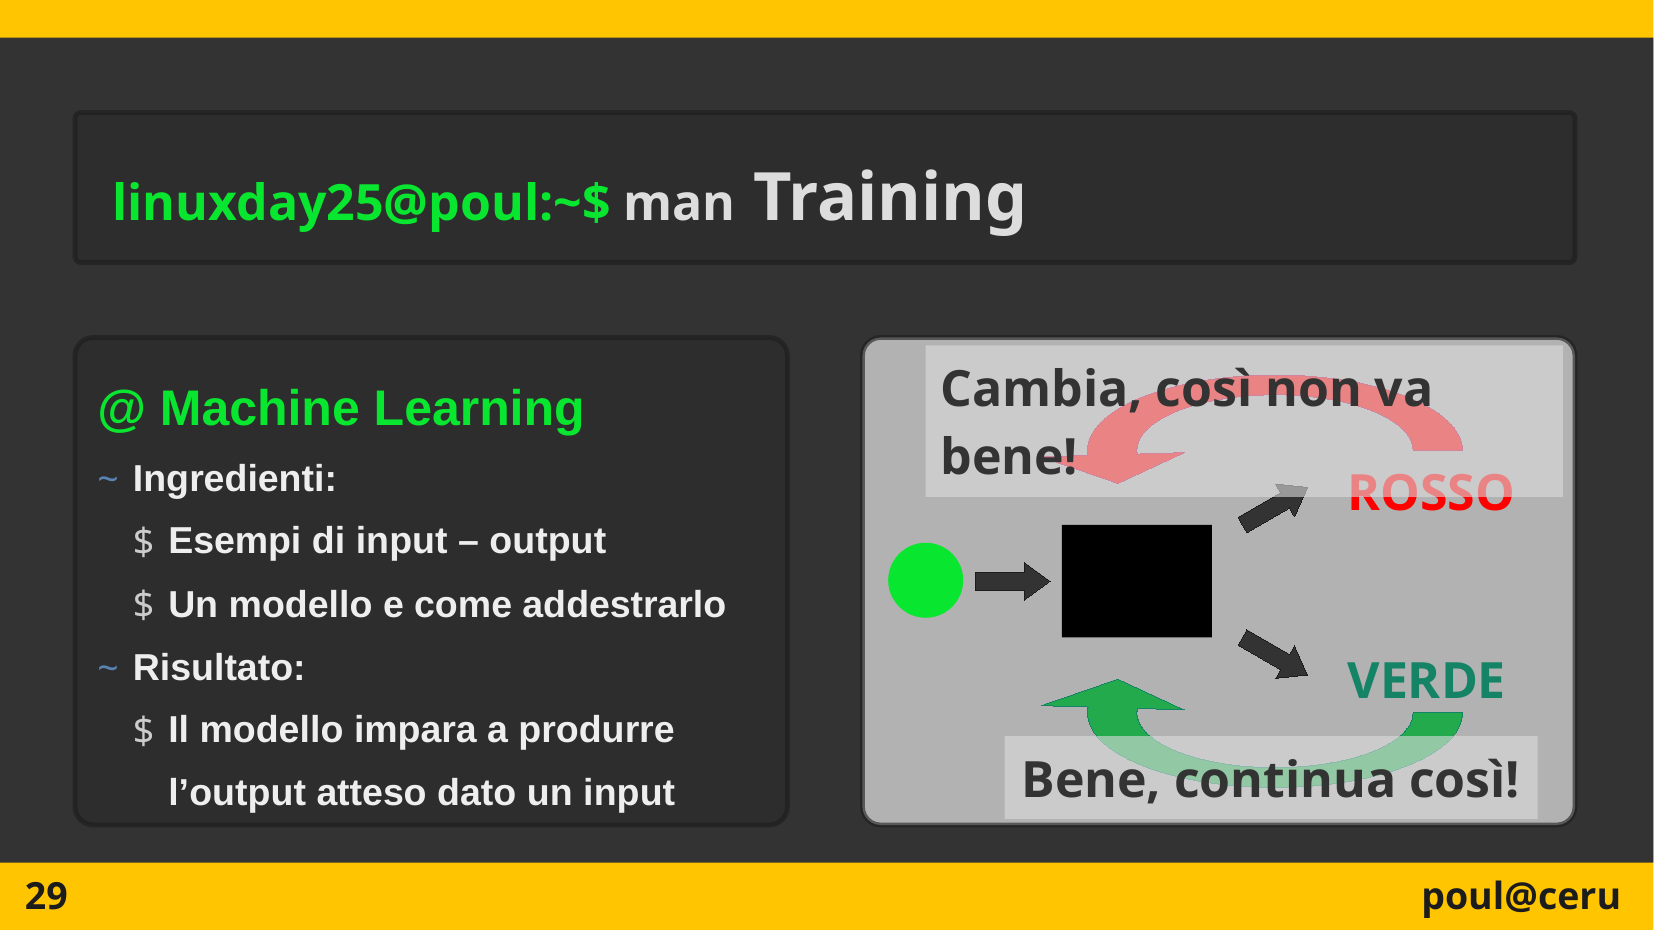

# linuxday25@poul:~$ man Training
@ Machine Learning
Ingredienti:
Esempi di input – output
Un modello e come addestrarlo
Risultato:
Il modello impara a produrre l’output atteso dato un input
Cambia, così non va bene!
ROSSO
VERDE
Bene, continua così!
poul@ceru